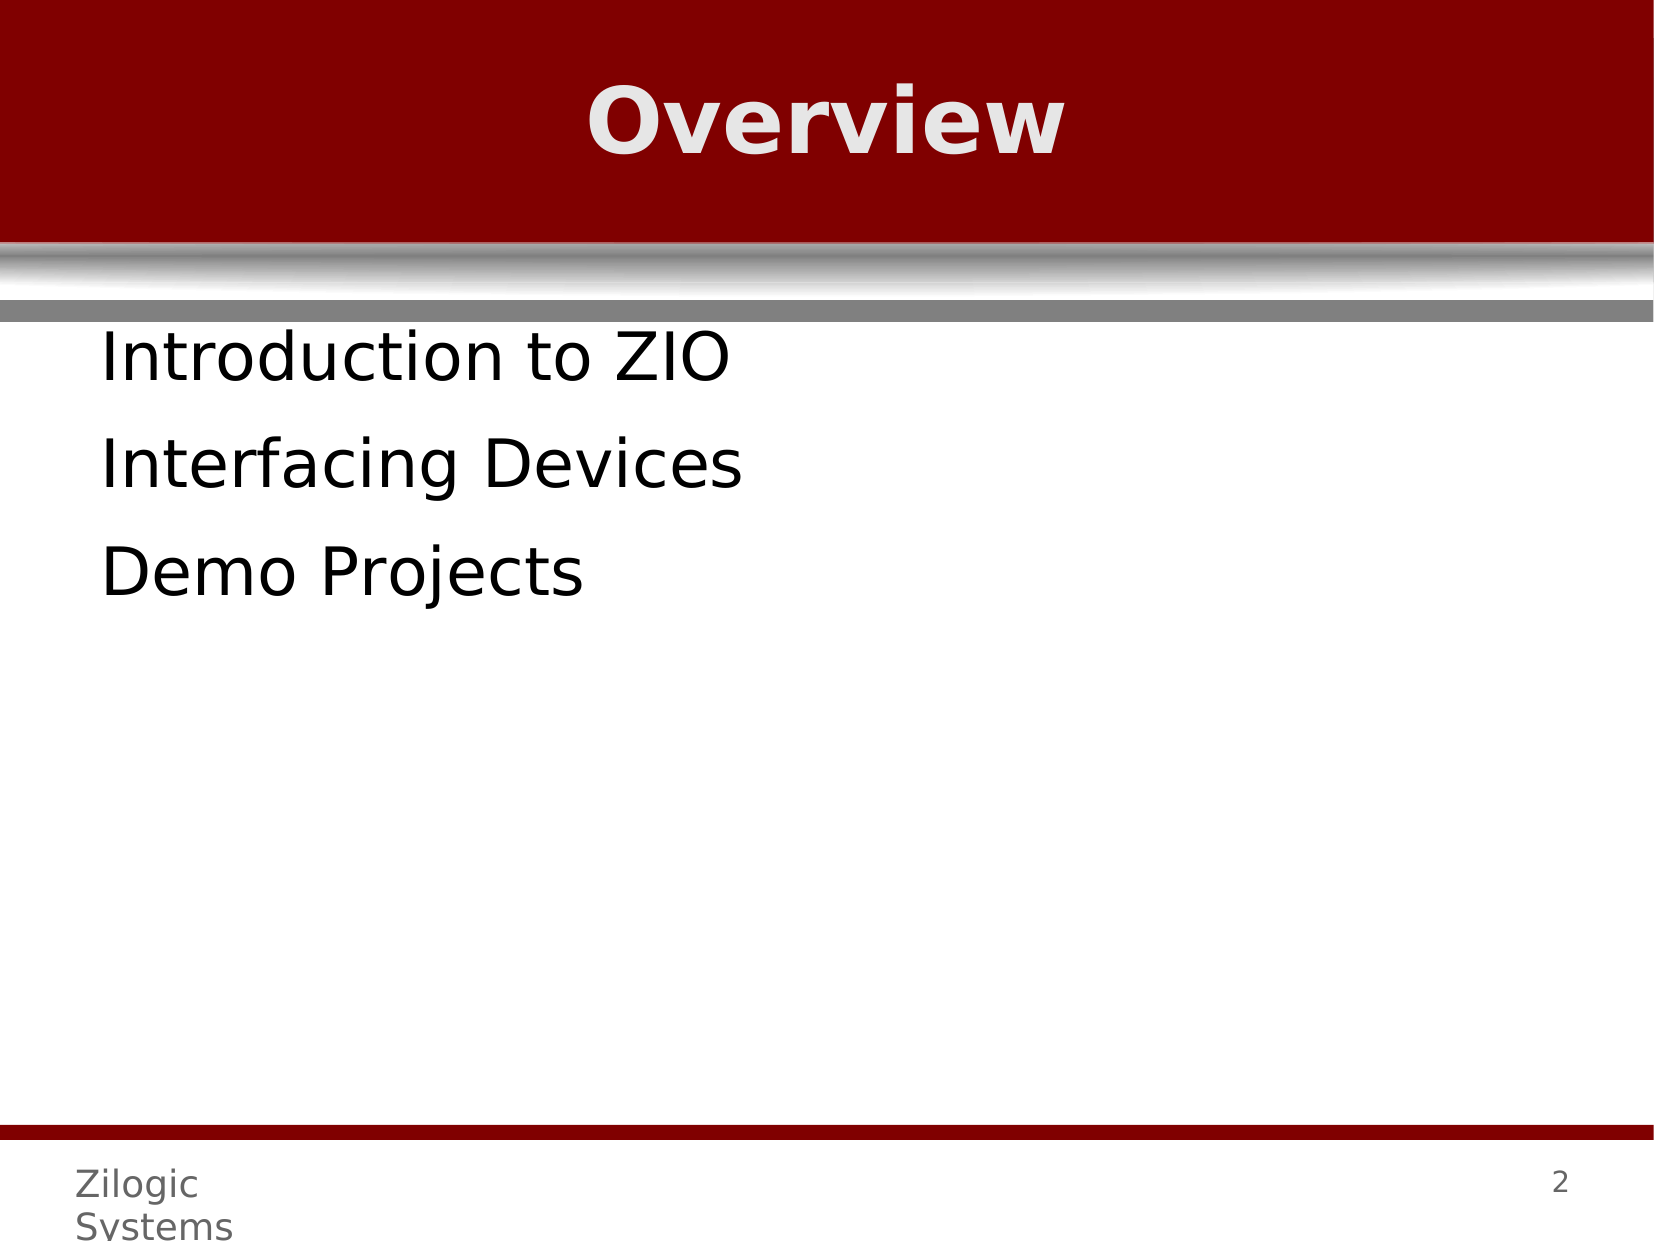

# Overview
Introduction to ZIO
Interfacing Devices
Demo Projects
2